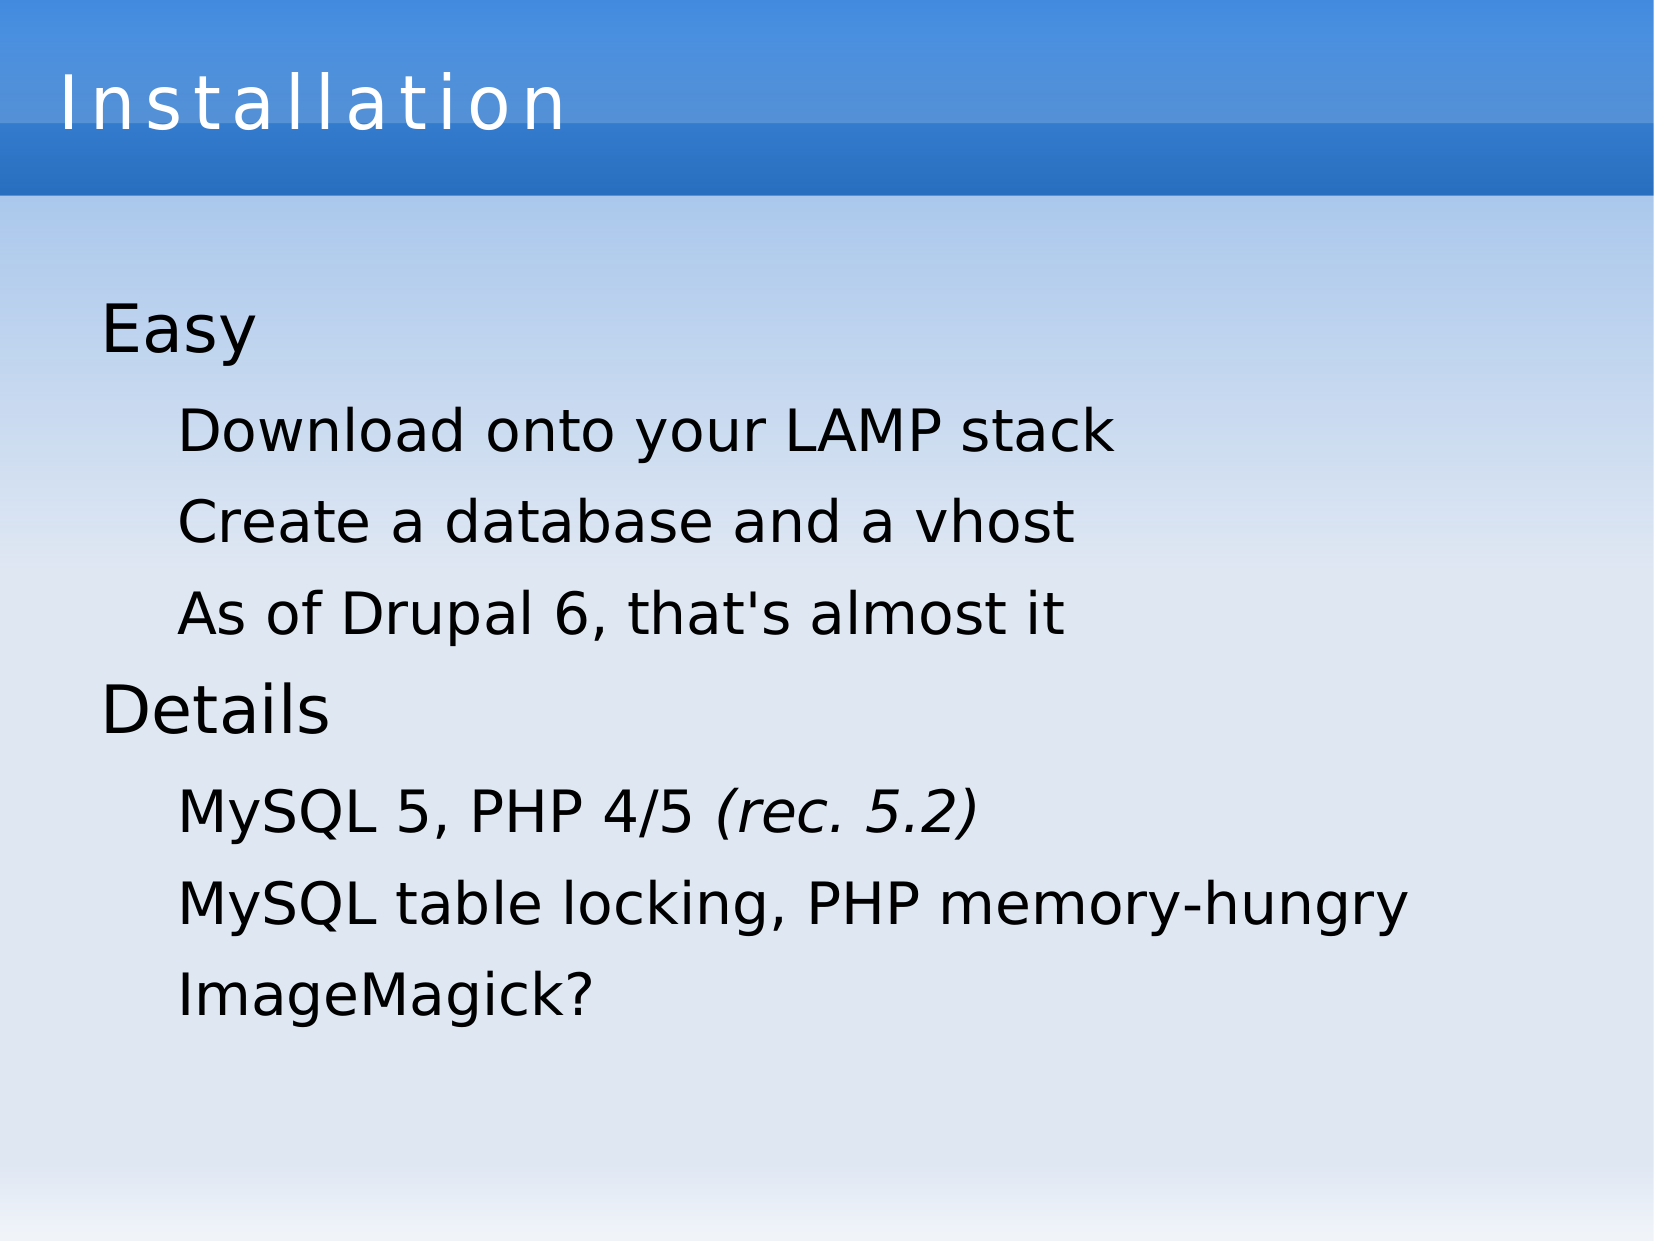

# Installation
Easy
Download onto your LAMP stack
Create a database and a vhost
As of Drupal 6, that's almost it
Details
MySQL 5, PHP 4/5 (rec. 5.2)
MySQL table locking, PHP memory-hungry
ImageMagick?